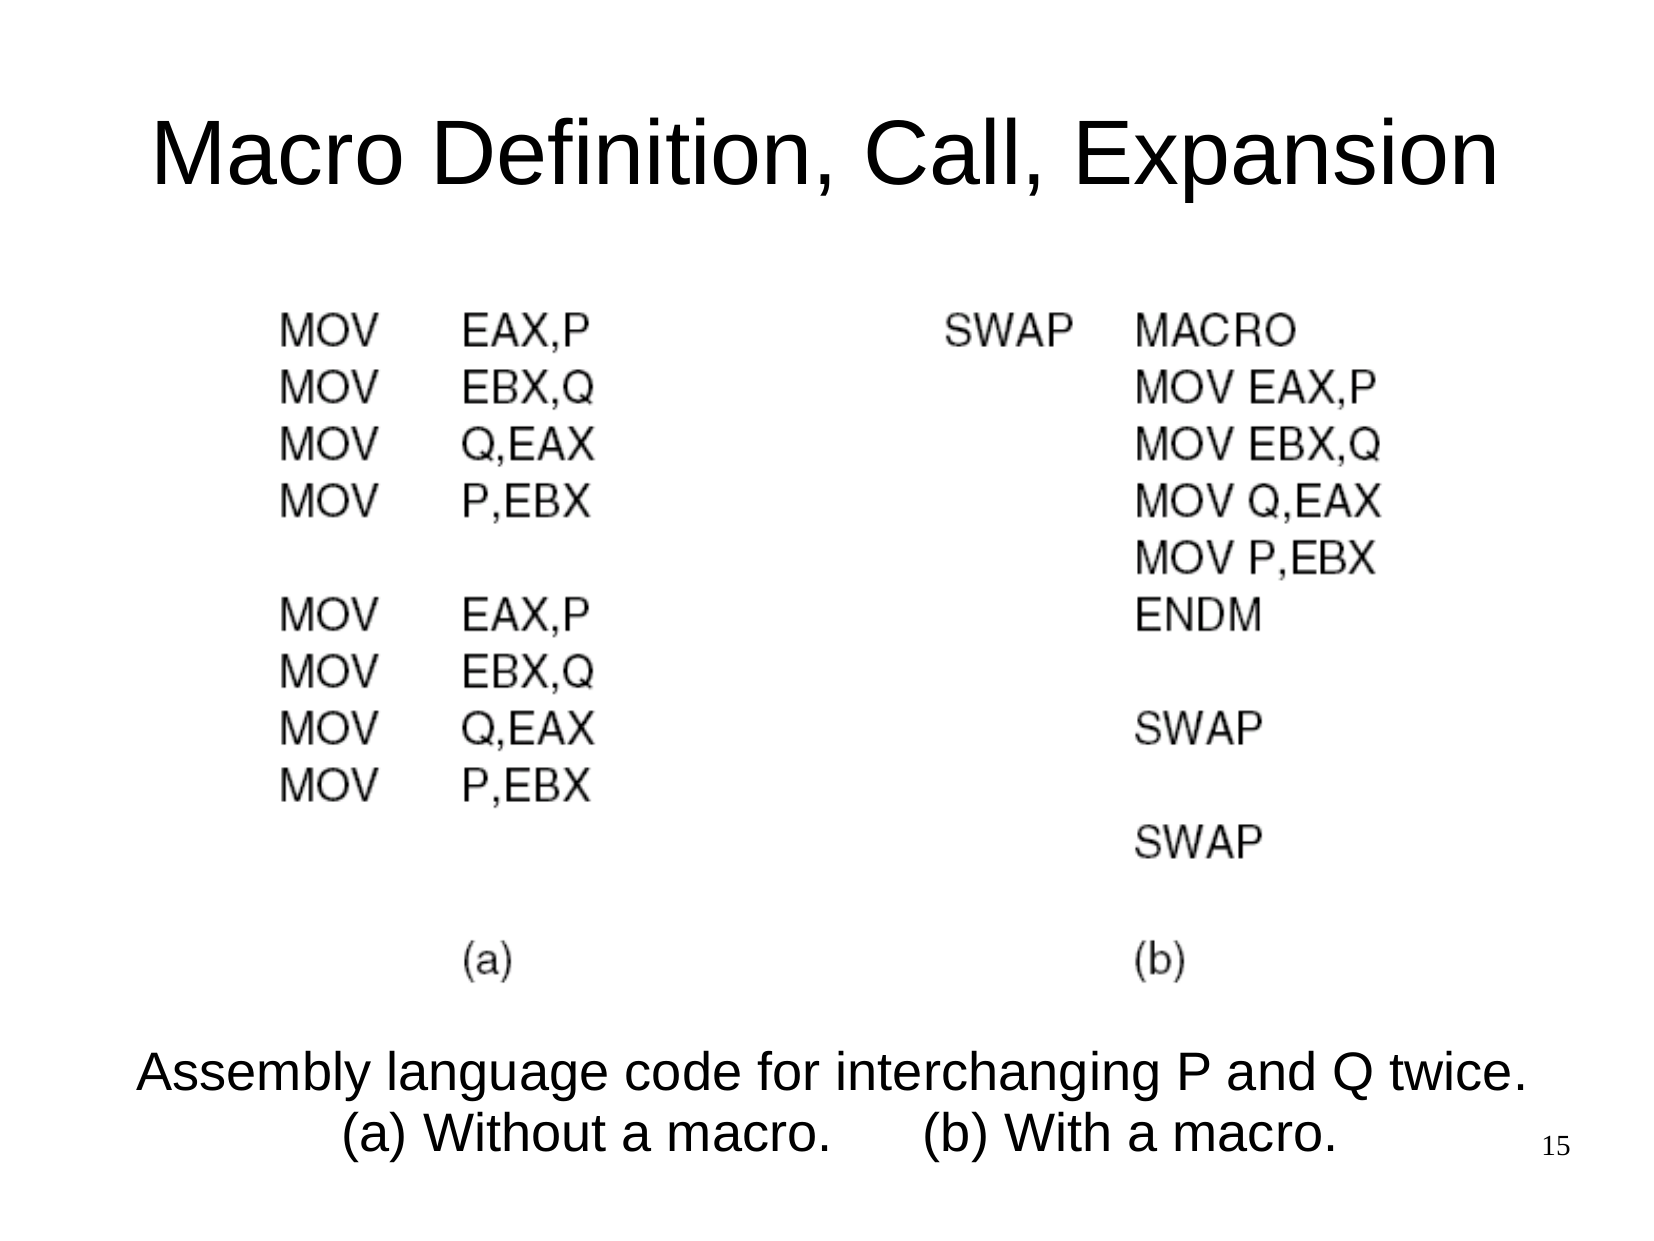

# Macro Definition, Call, Expansion
Assembly language code for interchanging P and Q twice.
(a) Without a macro. (b) With a macro.
15